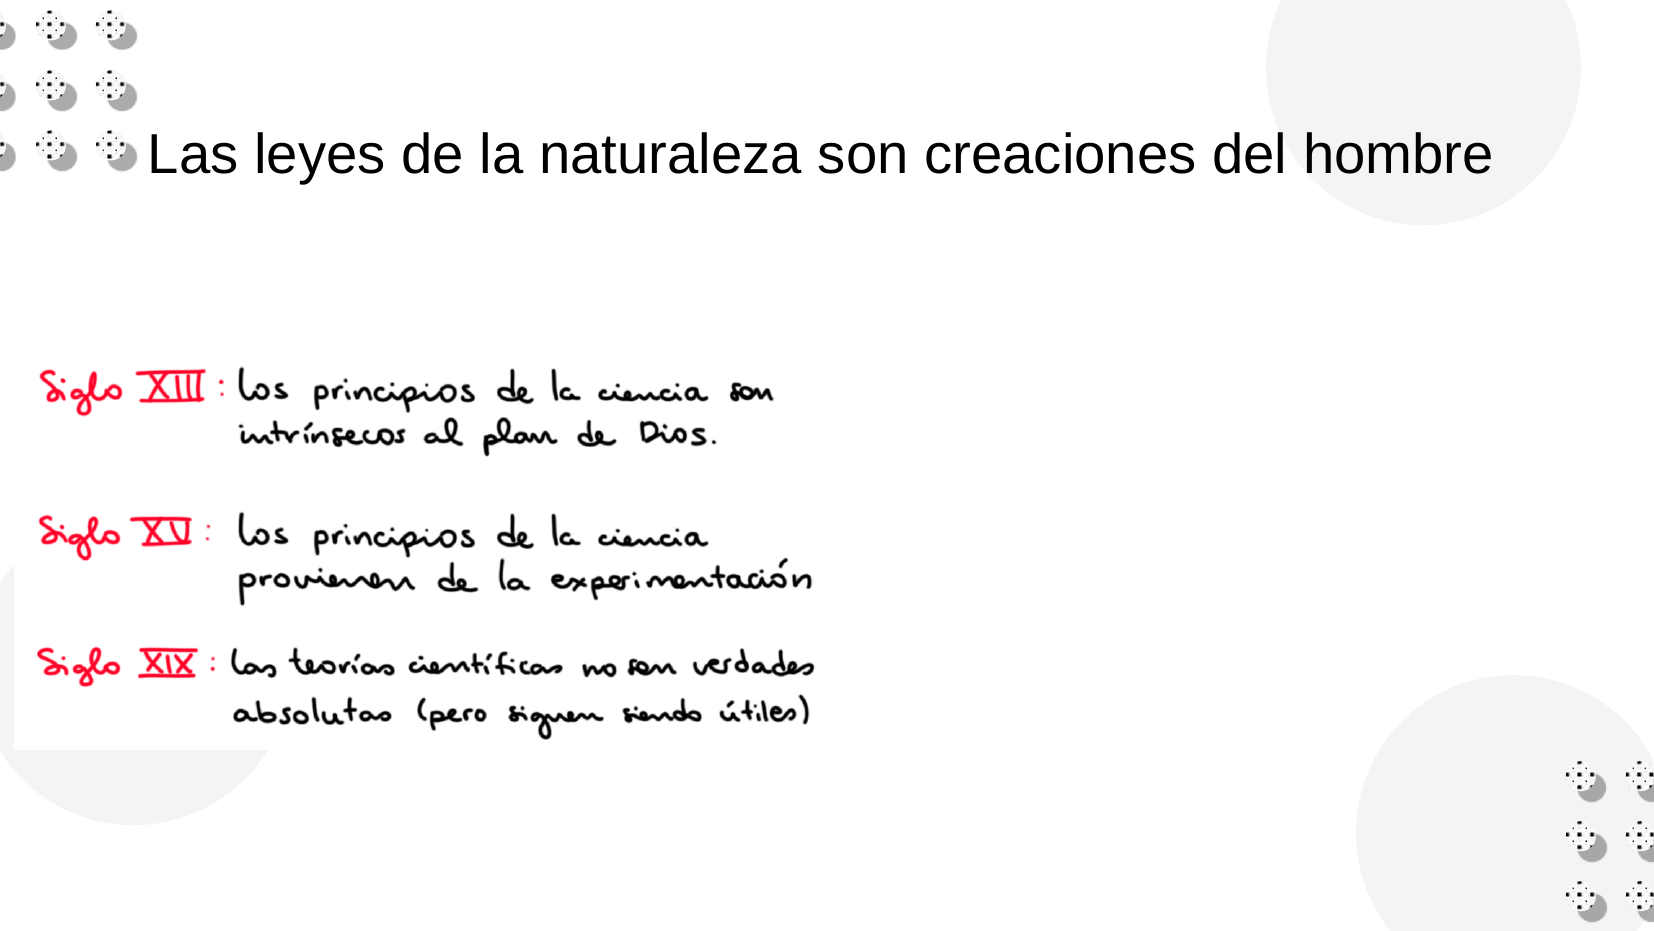

# Las leyes de la naturaleza son creaciones del hombre